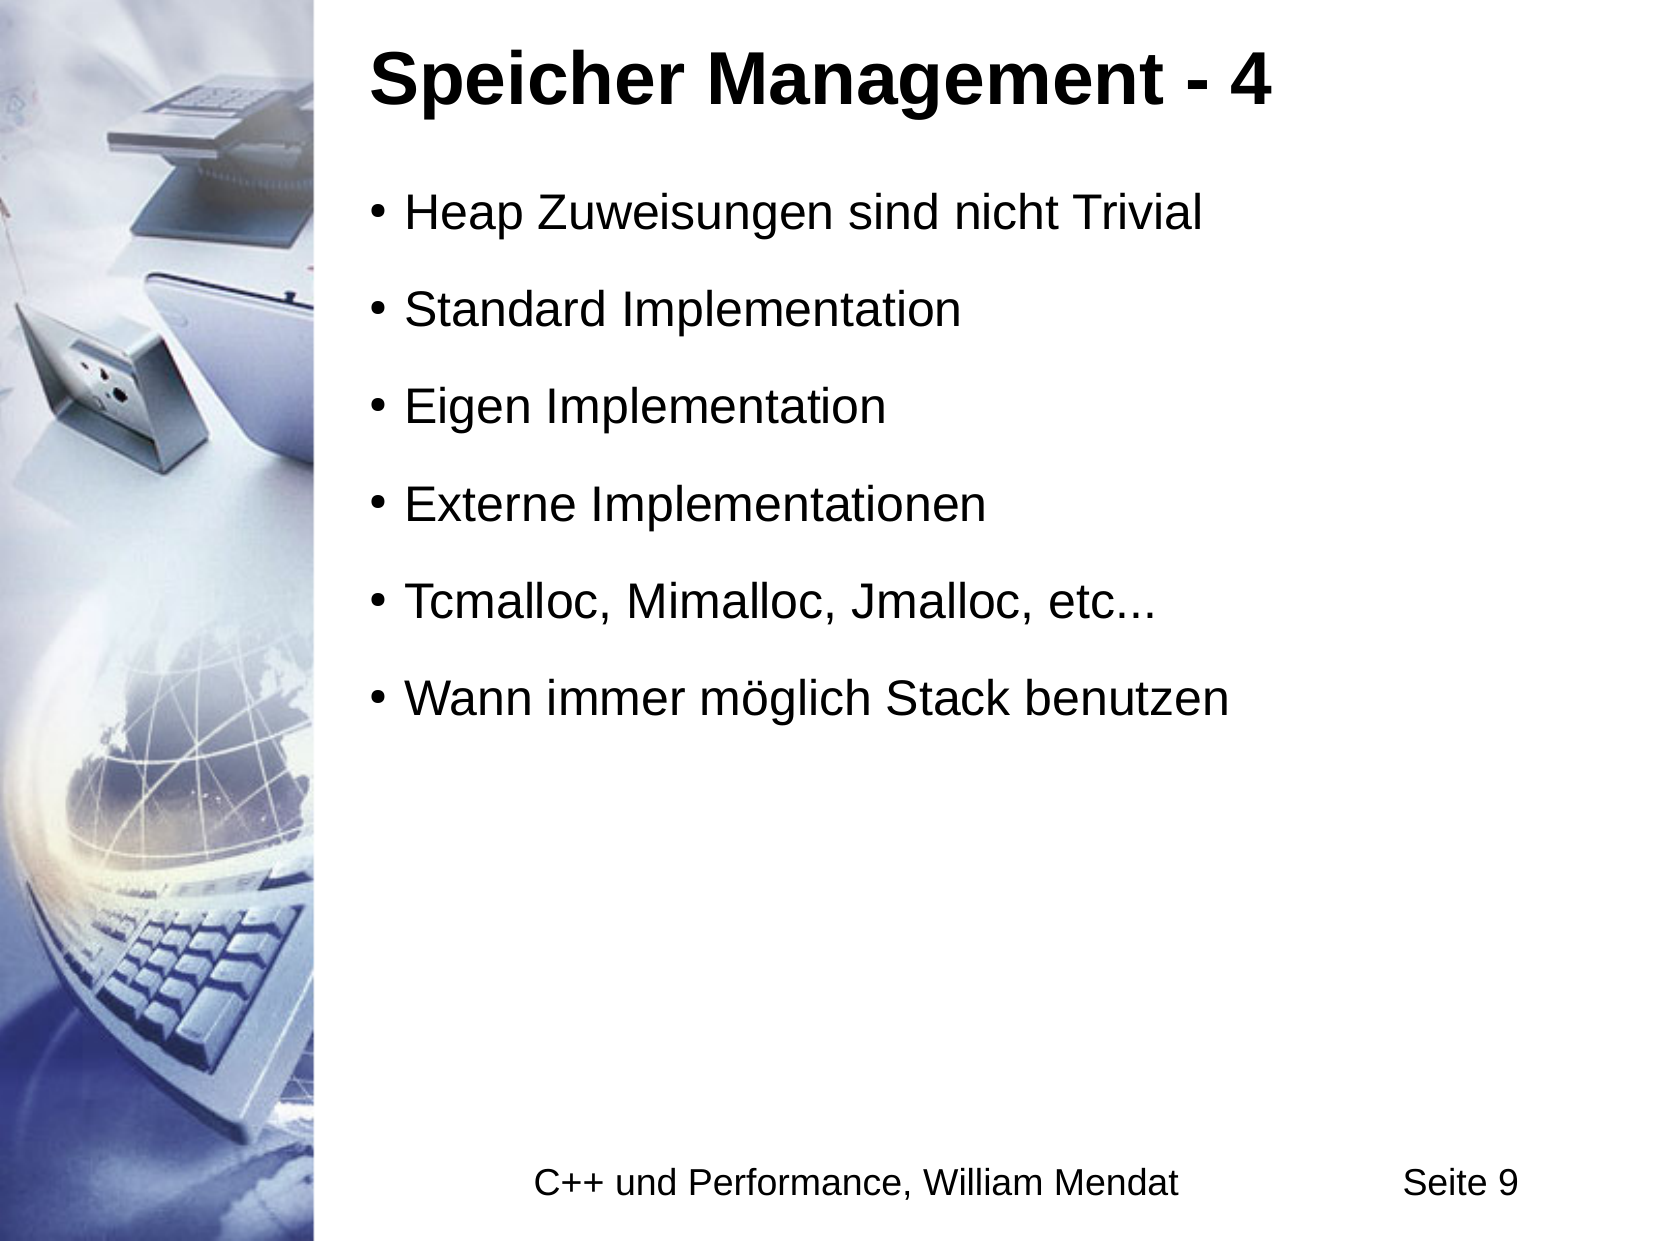

Speicher Management - 4
Heap Zuweisungen sind nicht Trivial
Standard Implementation
Eigen Implementation
Externe Implementationen
Tcmalloc, Mimalloc, Jmalloc, etc...
Wann immer möglich Stack benutzen
C++ und Performance, William Mendat
Seite 9